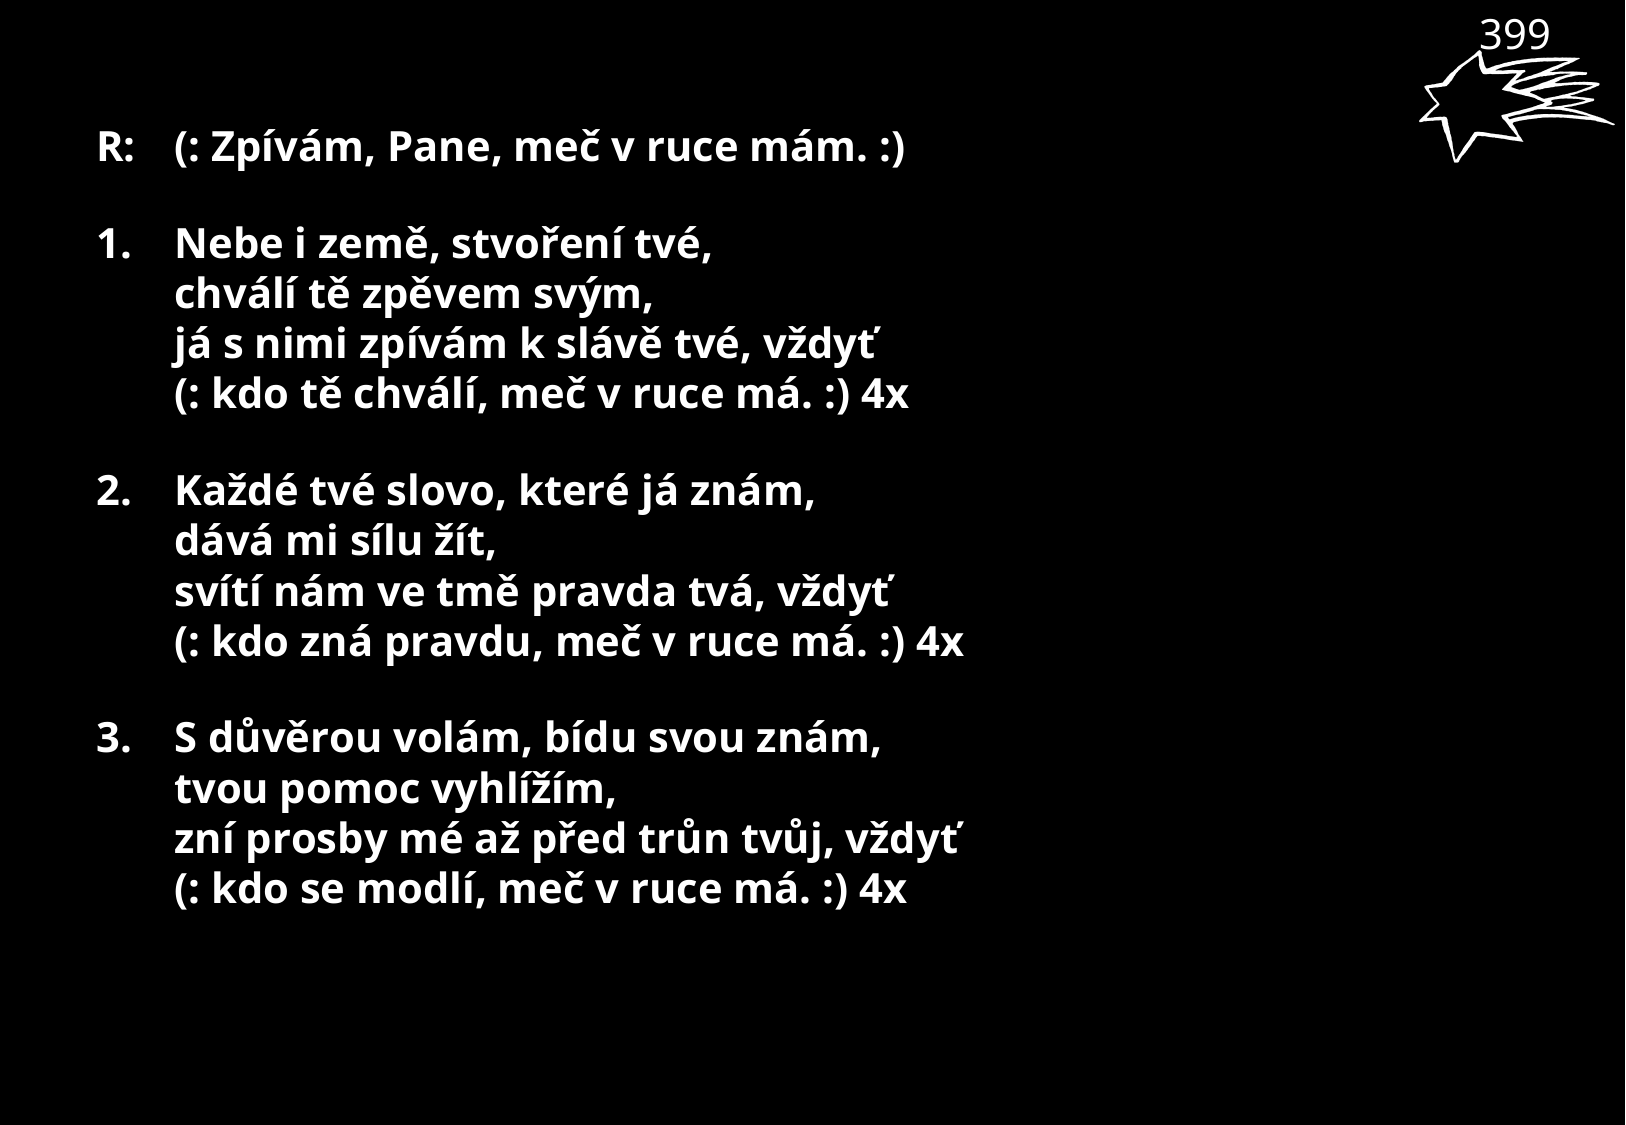

399
# R: 	(: Zpívám, Pane, meč v ruce mám. :)
1. 	Nebe i země, stvoření tvé,
chválí tě zpěvem svým,
já s nimi zpívám k slávě tvé, vždyť
(: kdo tě chválí, meč v ruce má. :) 4x
2.	Každé tvé slovo, které já znám,
dává mi sílu žít,
svítí nám ve tmě pravda tvá, vždyť
(: kdo zná pravdu, meč v ruce má. :) 4x
3.	S důvěrou volám, bídu svou znám,
tvou pomoc vyhlížím,
zní prosby mé až před trůn tvůj, vždyť
(: kdo se modlí, meč v ruce má. :) 4x